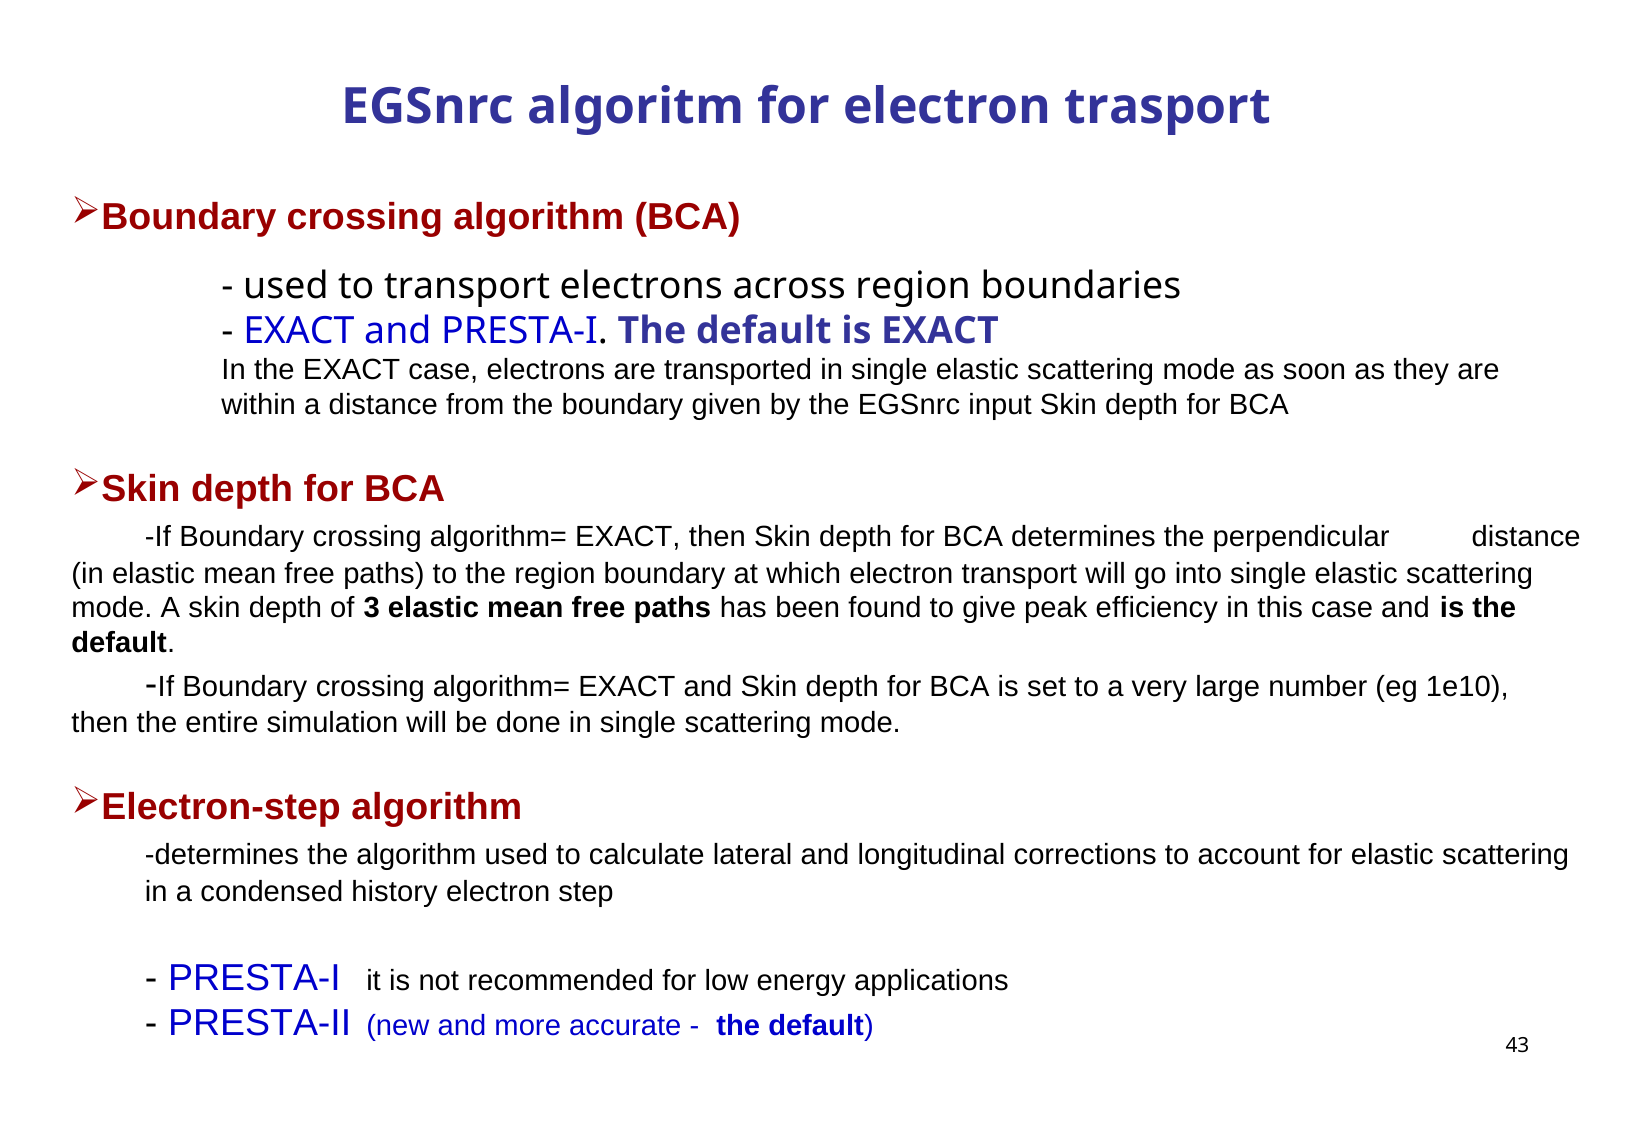

EGSnrc algoritm for electron trasport
Boundary crossing algorithm (BCA)
	- used to transport electrons across region boundaries
	- EXACT and PRESTA-I. The default is EXACT
	In the EXACT case, electrons are transported in single elastic scattering mode as soon as they are 	within a distance from the boundary given by the EGSnrc input Skin depth for BCA
Skin depth for BCA
	-If Boundary crossing algorithm= EXACT, then Skin depth for BCA determines the perpendicular 	distance (in elastic mean free paths) to the region boundary at which electron transport will go into single elastic scattering mode. A skin depth of 3 elastic mean free paths has been found to give peak efficiency in this case and is the default.
	-If Boundary crossing algorithm= EXACT and Skin depth for BCA is set to a very large number (eg 1e10), 	then the entire simulation will be done in single scattering mode.
Electron-step algorithm
	-determines the algorithm used to calculate lateral and longitudinal corrections to account for elastic scattering 	in a condensed history electron step
	- PRESTA-I 	it is not recommended for low energy applications
	- PRESTA-II 	(new and more accurate - the default)
43